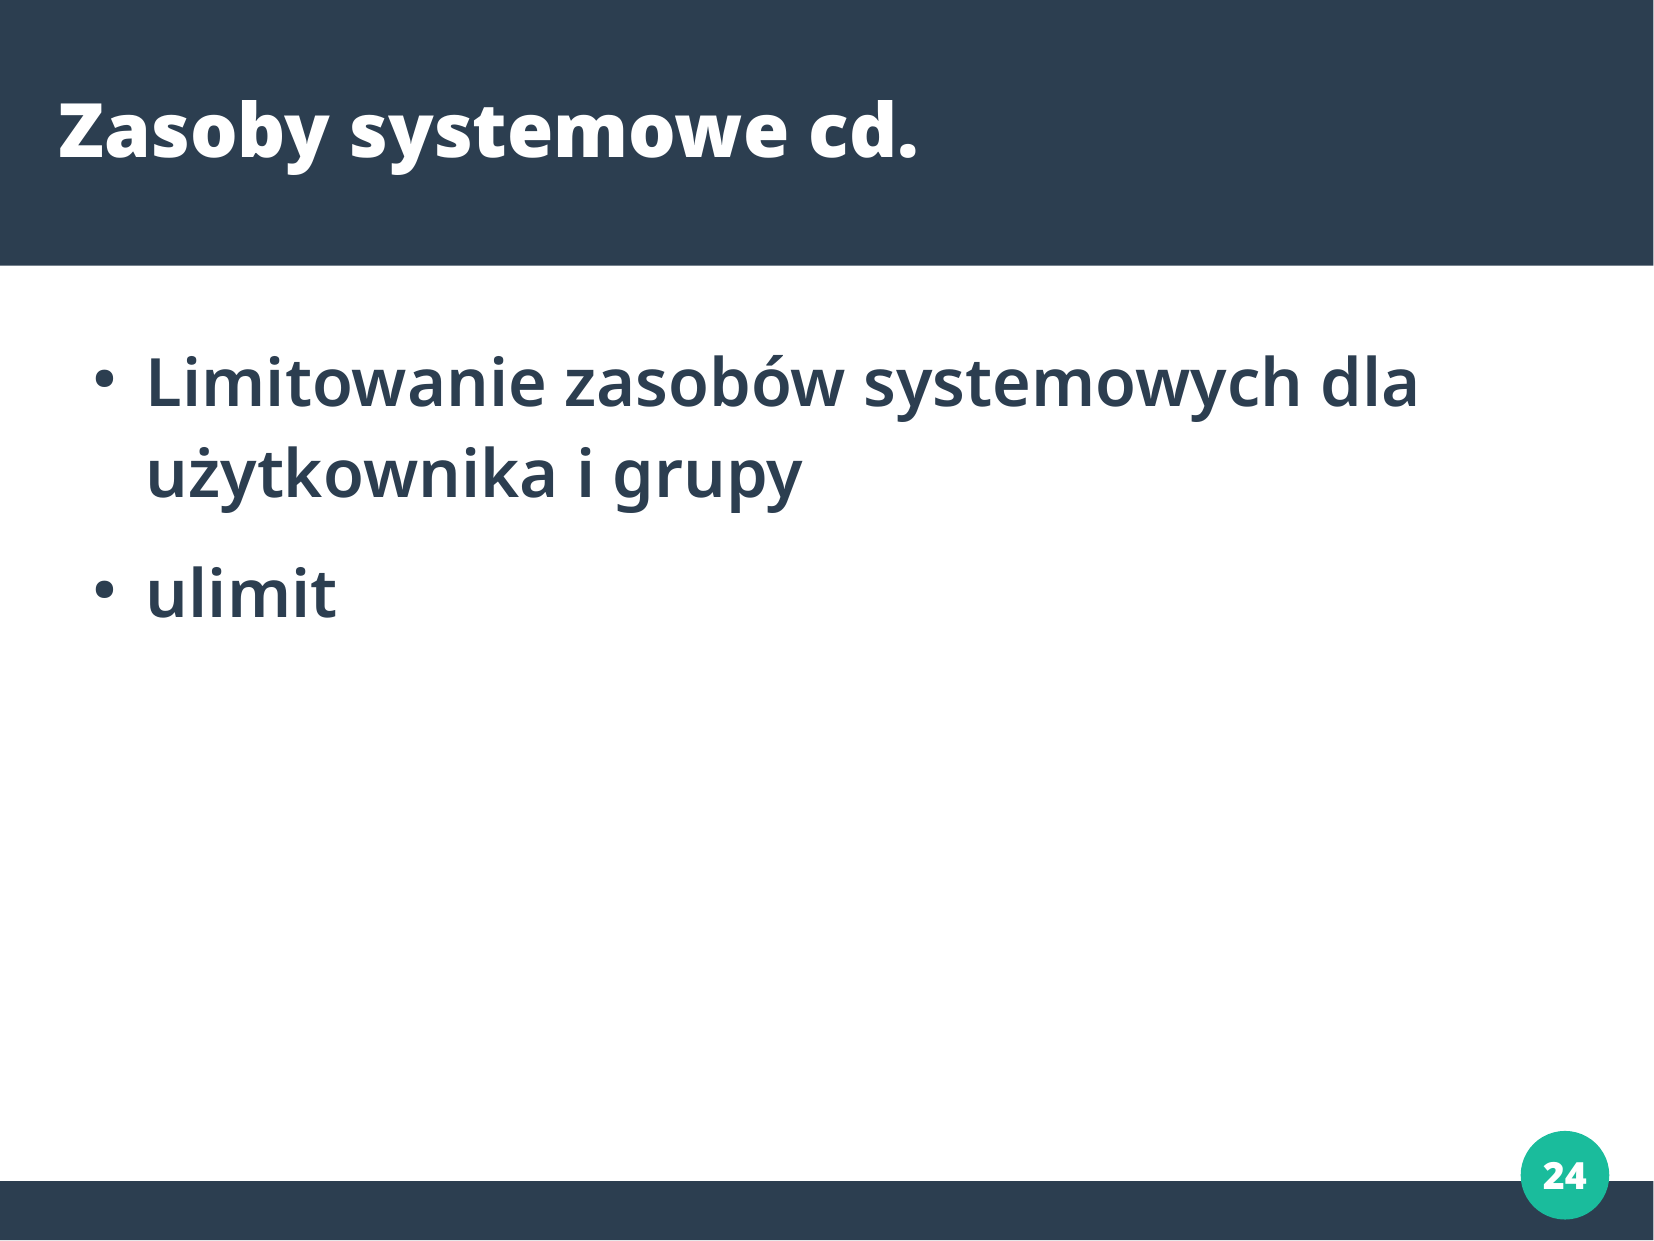

# Zasoby systemowe cd.
Limitowanie zasobów systemowych dla użytkownika i grupy
ulimit
24